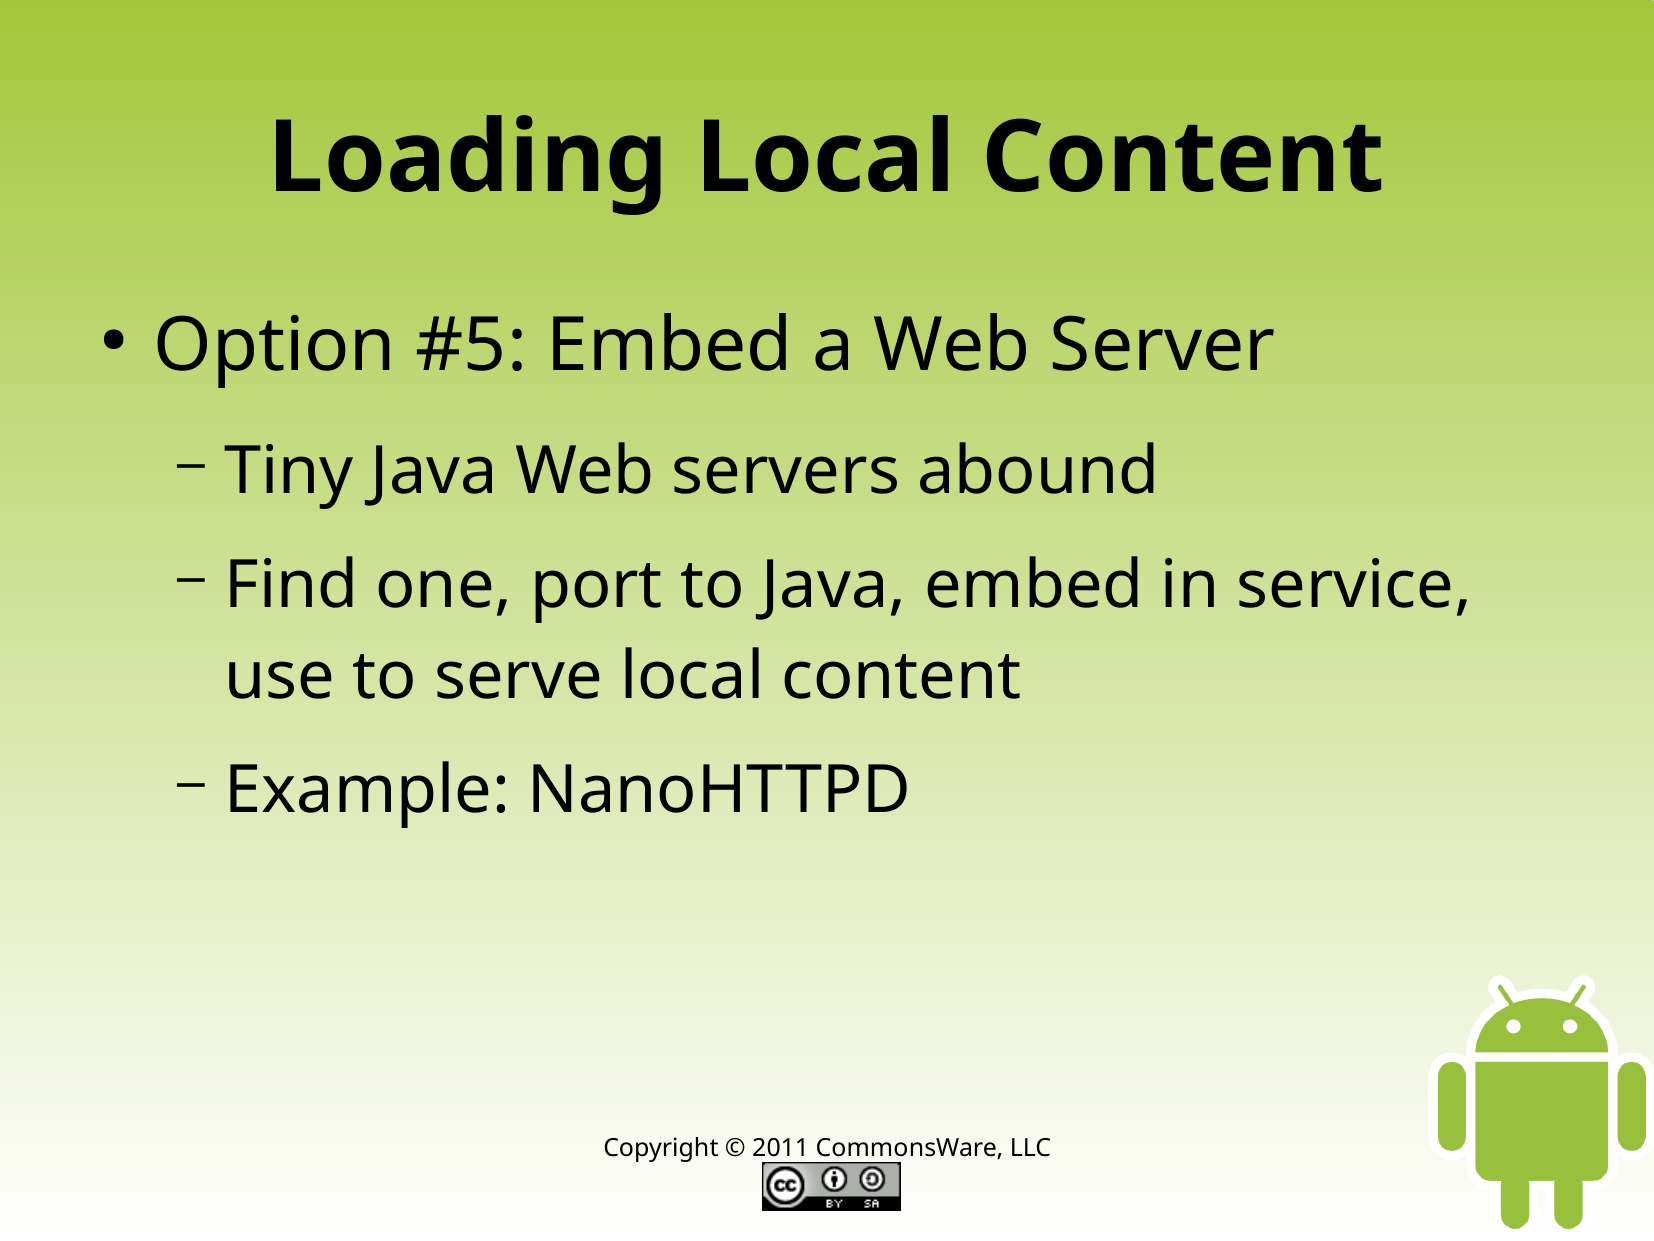

# Loading Local Content
Option #5: Embed a Web Server
Tiny Java Web servers abound
Find one, port to Java, embed in service, use to serve local content
Example: NanoHTTPD